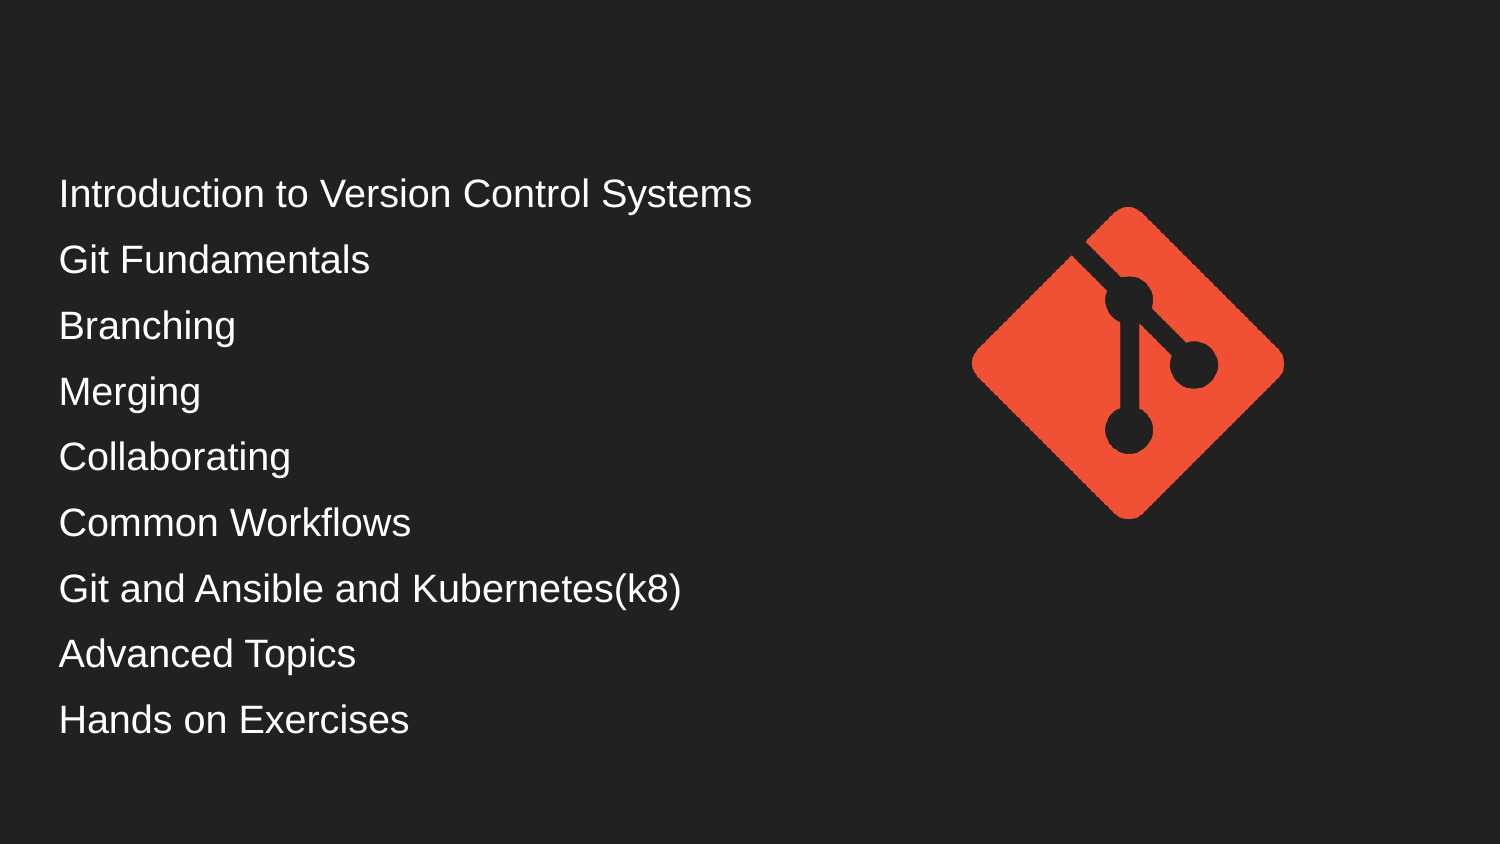

# Introduction to Version Control Systems
Git Fundamentals
Branching
Merging
Collaborating
Common Workflows
Git and Ansible and Kubernetes(k8)
Advanced Topics
Hands on Exercises